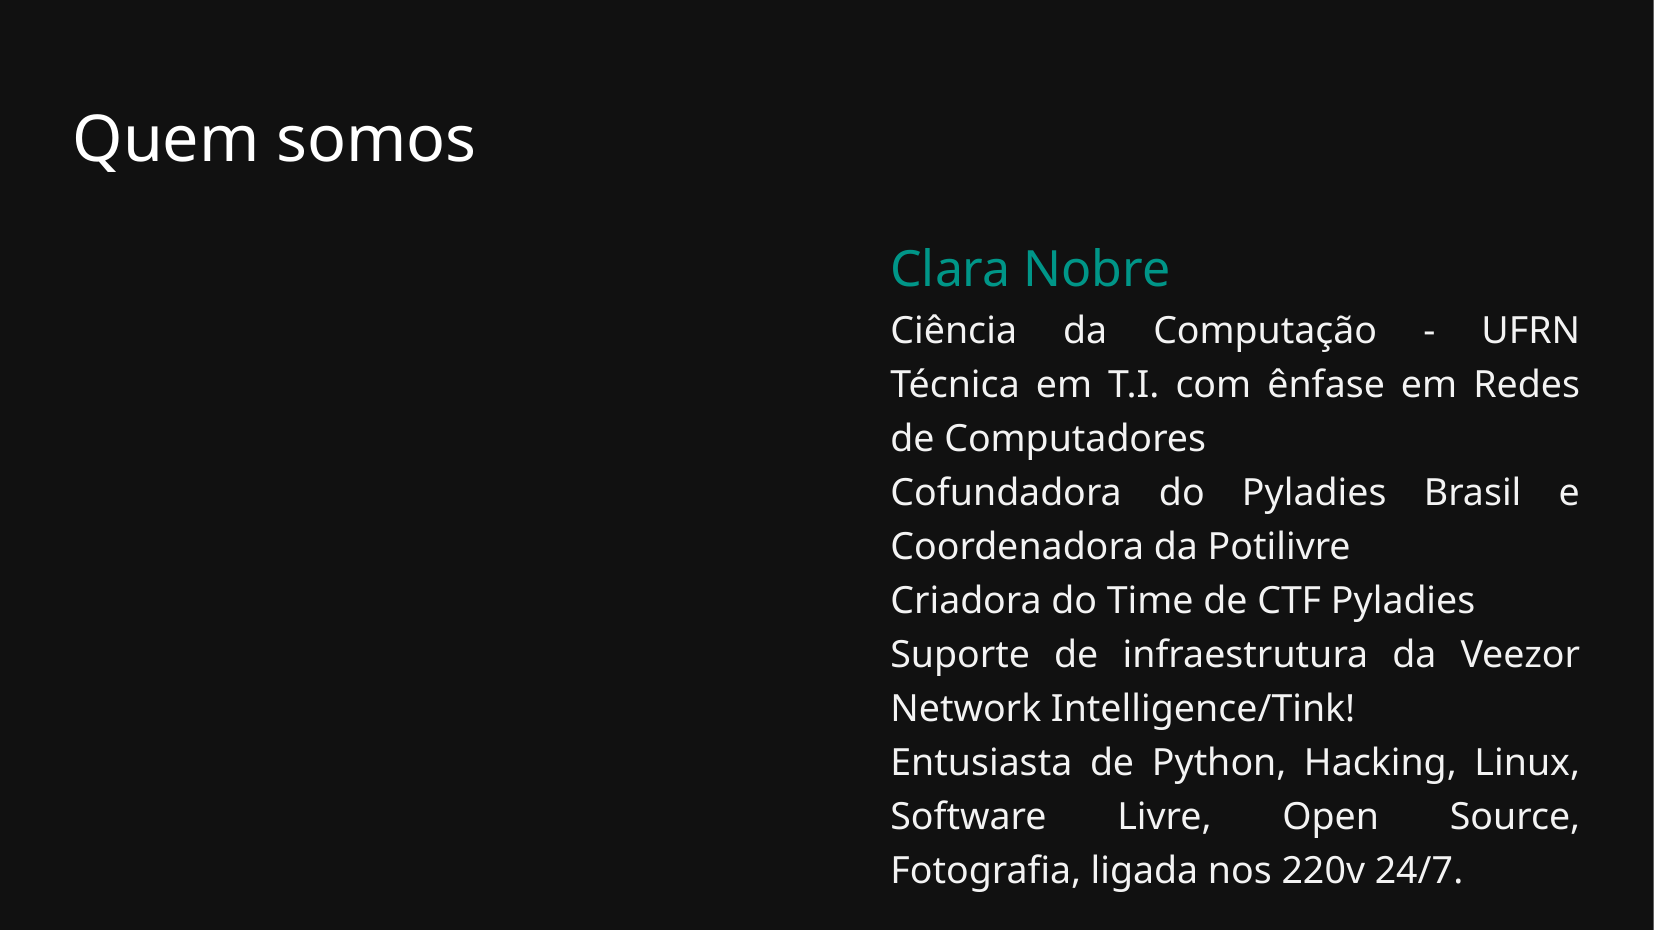

# Quem somos
Clara Nobre
Ciência da Computação - UFRN
Técnica em T.I. com ênfase em Redes de Computadores
Cofundadora do Pyladies Brasil e Coordenadora da Potilivre
Criadora do Time de CTF Pyladies
Suporte de infraestrutura da Veezor Network Intelligence/Tink!
Entusiasta de Python, Hacking, Linux, Software Livre, Open Source, Fotografia, ligada nos 220v 24/7.